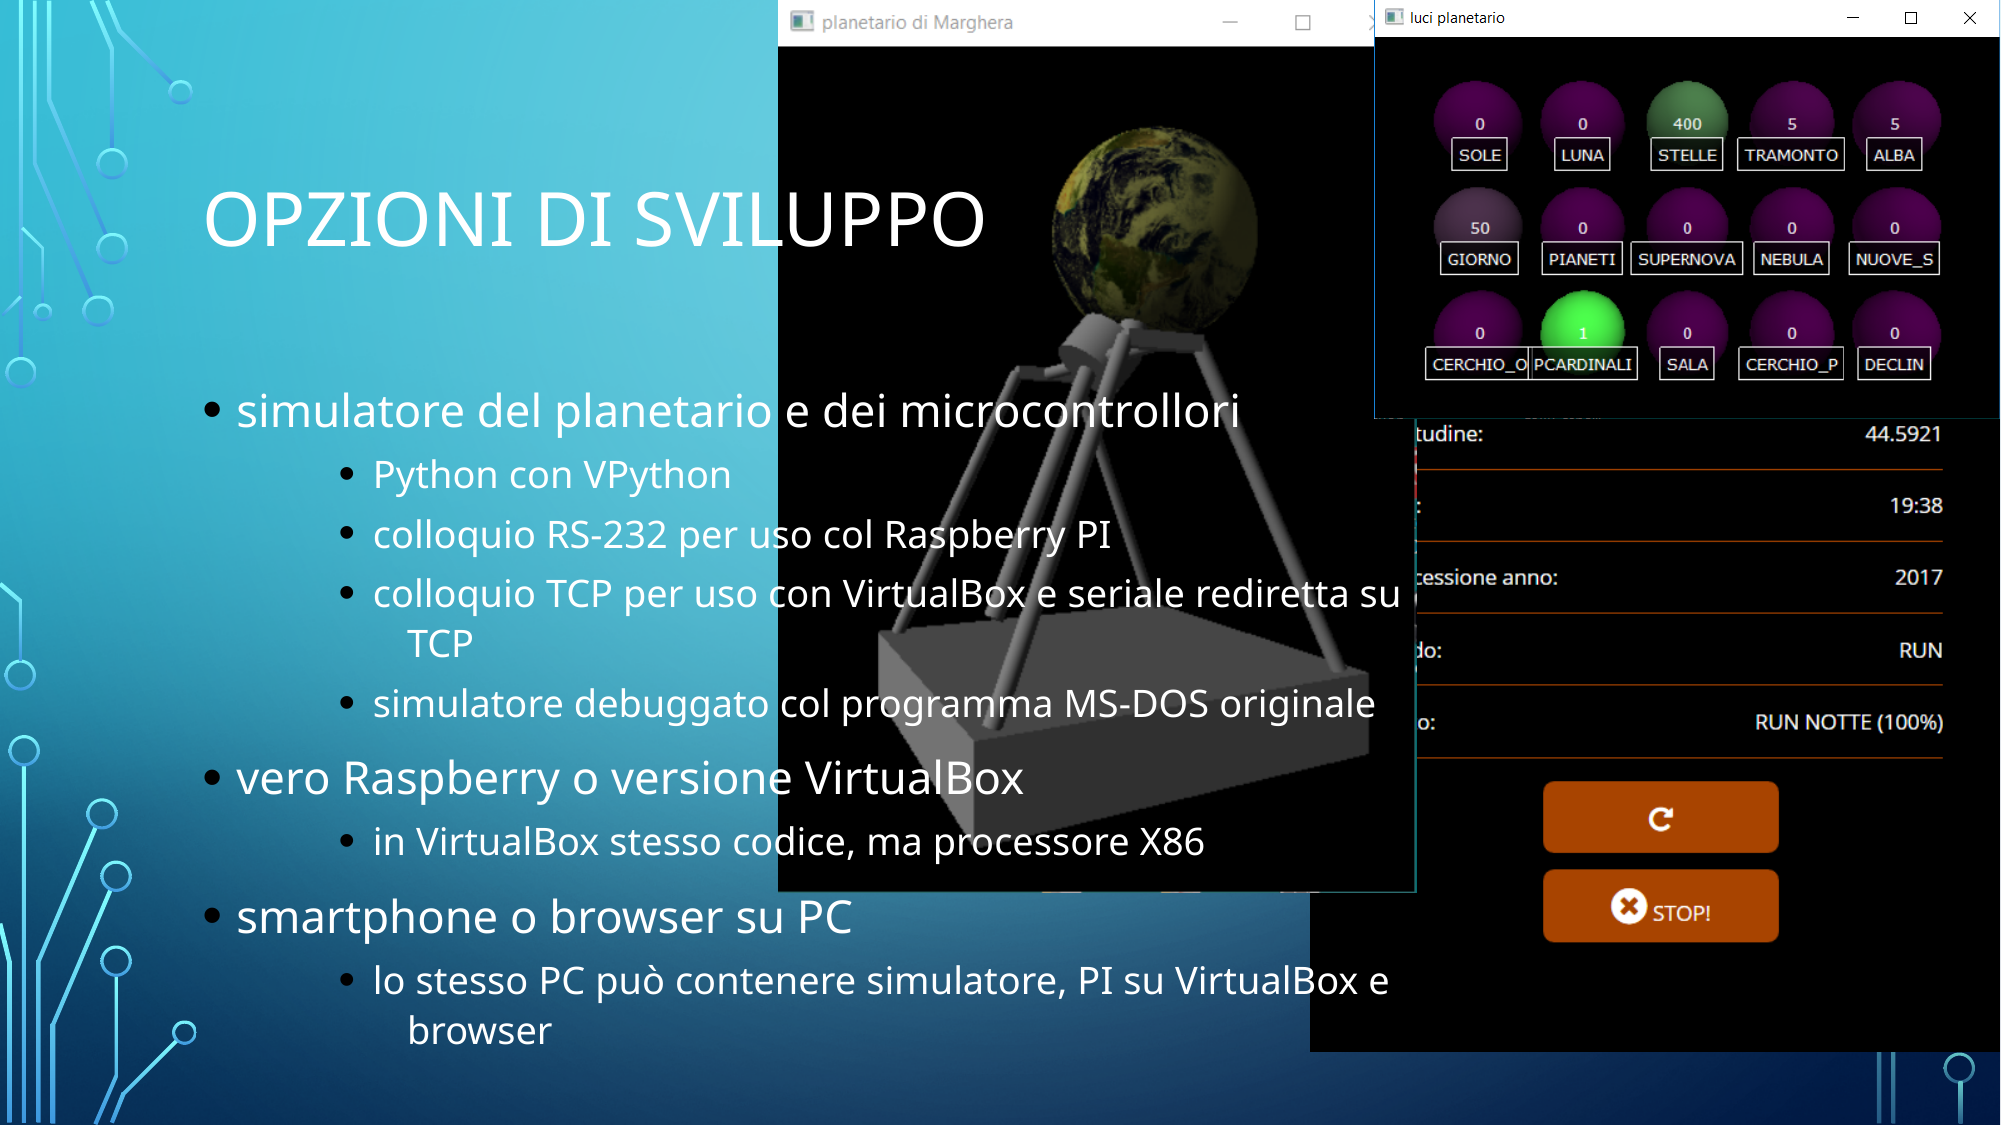

# Opzioni di sviluppo
simulatore del planetario e dei microcontrollori
Python con VPython
colloquio RS-232 per uso col Raspberry PI
colloquio TCP per uso con VirtualBox e seriale rediretta su TCP
simulatore debuggato col programma MS-DOS originale
vero Raspberry o versione VirtualBox
in VirtualBox stesso codice, ma processore X86
smartphone o browser su PC
lo stesso PC può contenere simulatore, PI su VirtualBox e browser